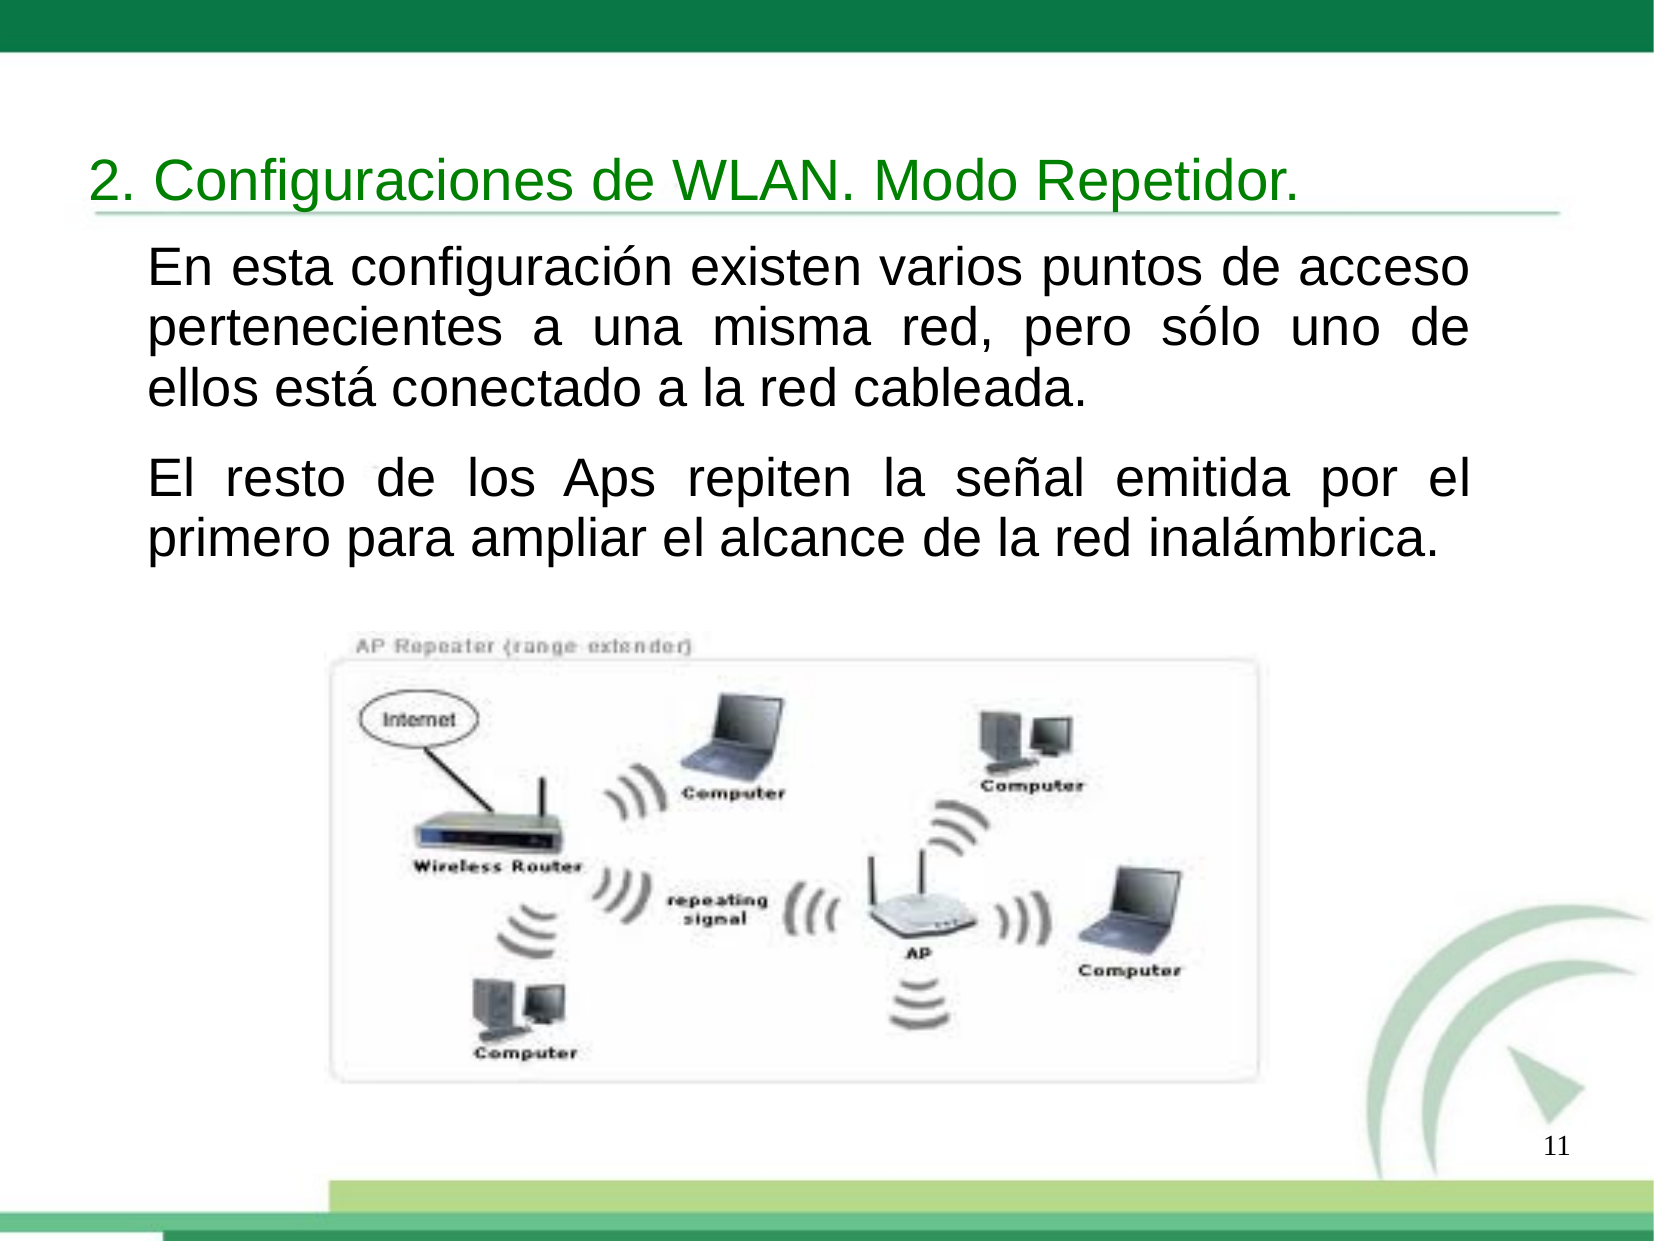

2. Configuraciones de WLAN. Modo Repetidor.
# En esta configuración existen varios puntos de acceso pertenecientes a una misma red, pero sólo uno de ellos está conectado a la red cableada.
El resto de los Aps repiten la señal emitida por el primero para ampliar el alcance de la red inalámbrica.
11